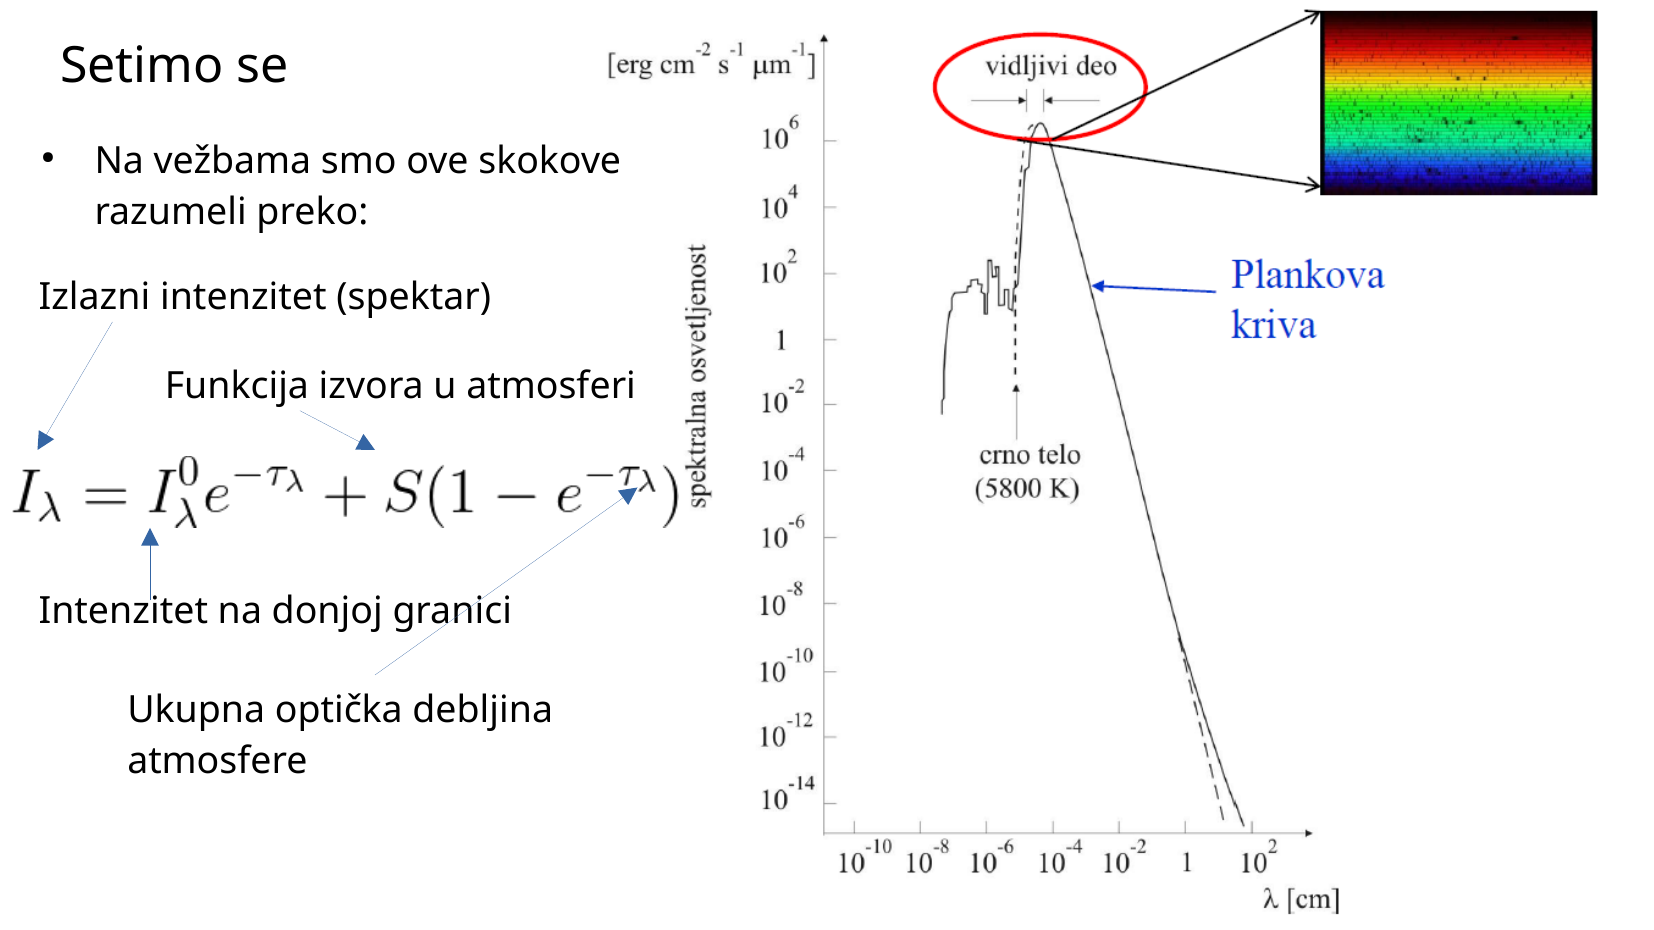

# Setimo se
Na vežbama smo ove skokove razumeli preko:
Izlazni intenzitet (spektar)
Funkcija izvora u atmosferi
Intenzitet na donjoj granici
Ukupna optička debljina atmosfere